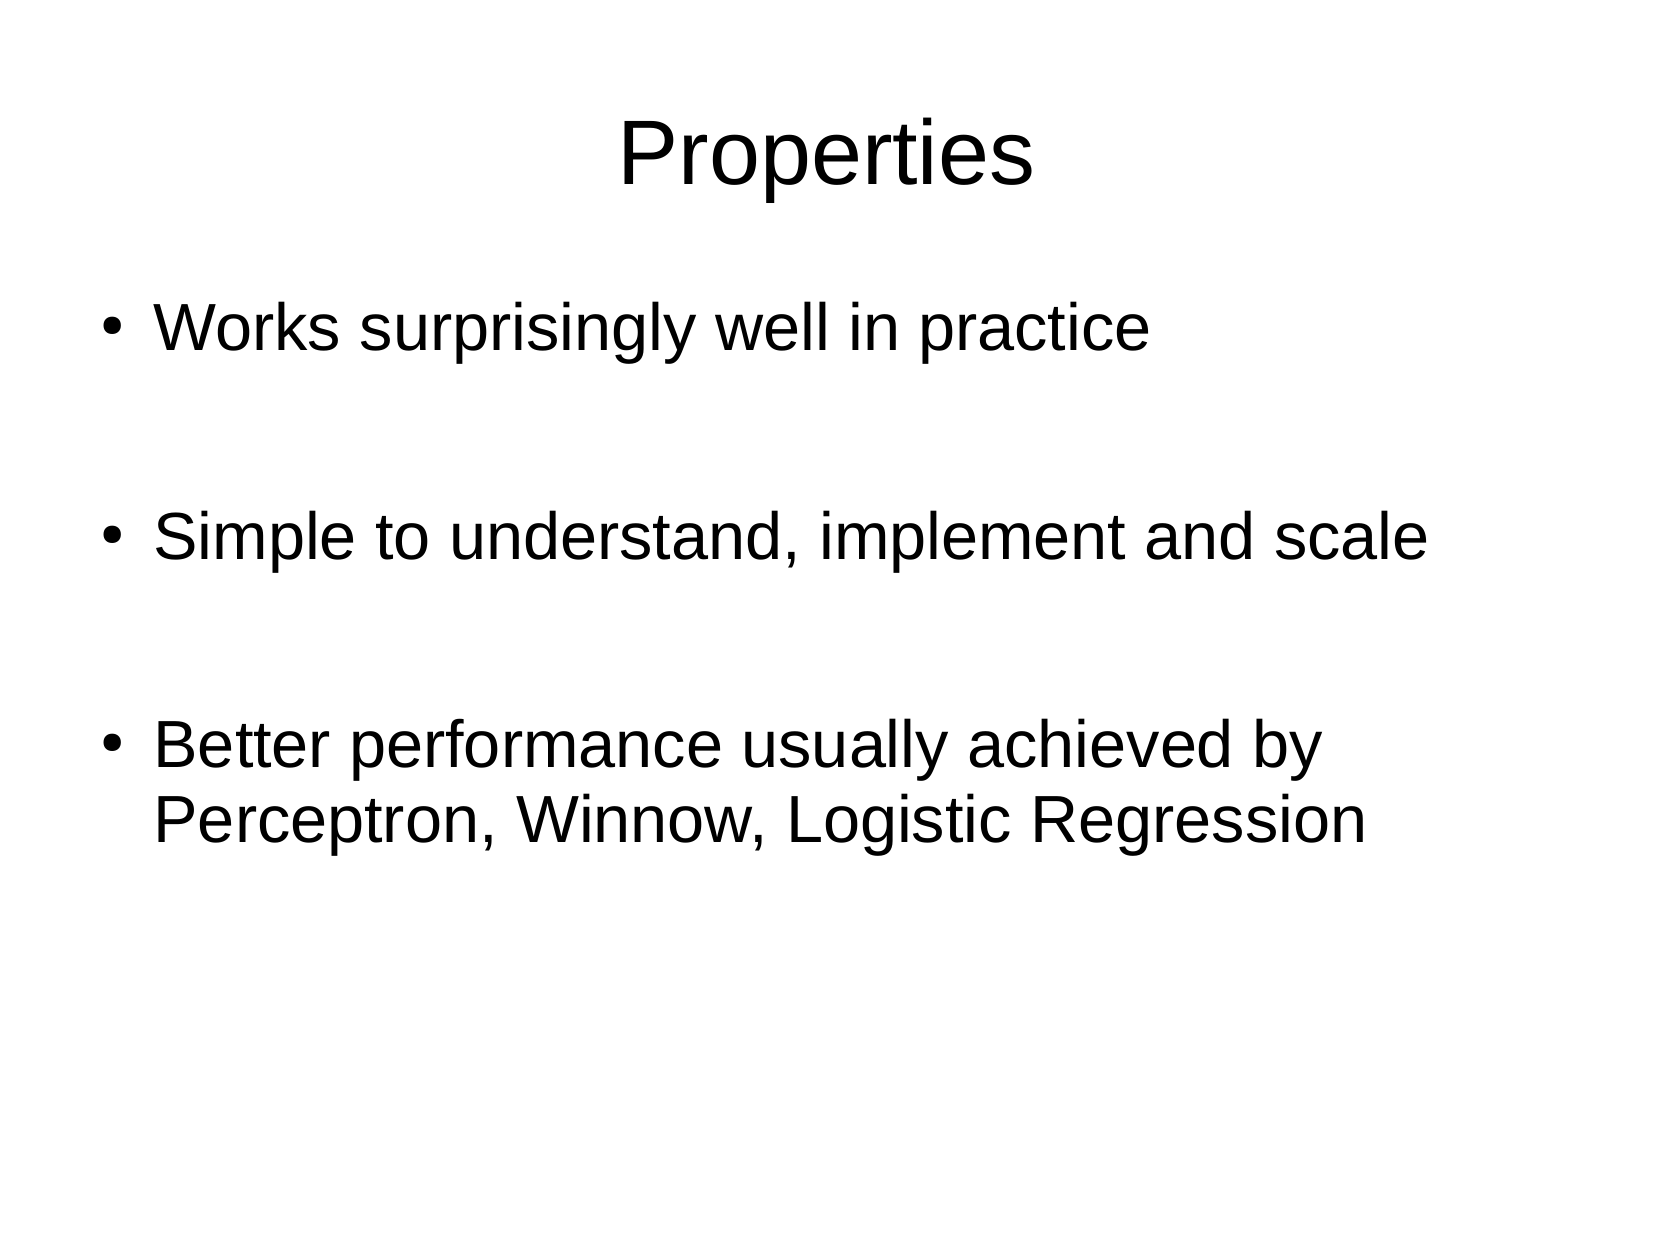

# Properties
Works surprisingly well in practice
Simple to understand, implement and scale
Better performance usually achieved by Perceptron, Winnow, Logistic Regression